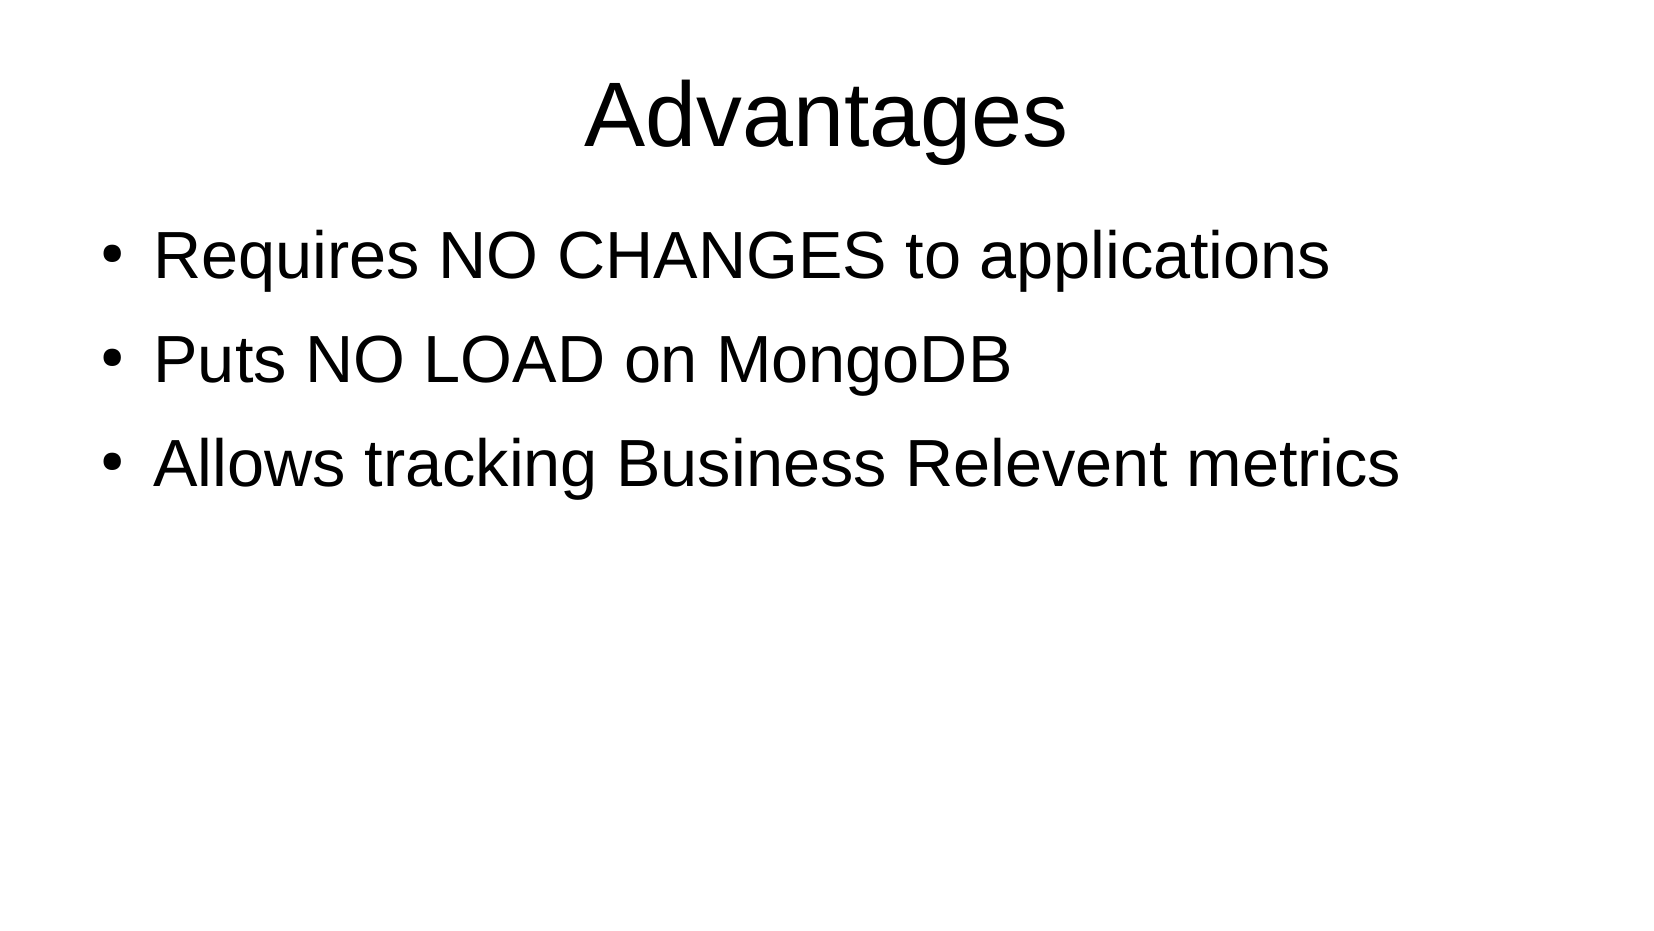

# Advantages
Requires NO CHANGES to applications
Puts NO LOAD on MongoDB
Allows tracking Business Relevent metrics